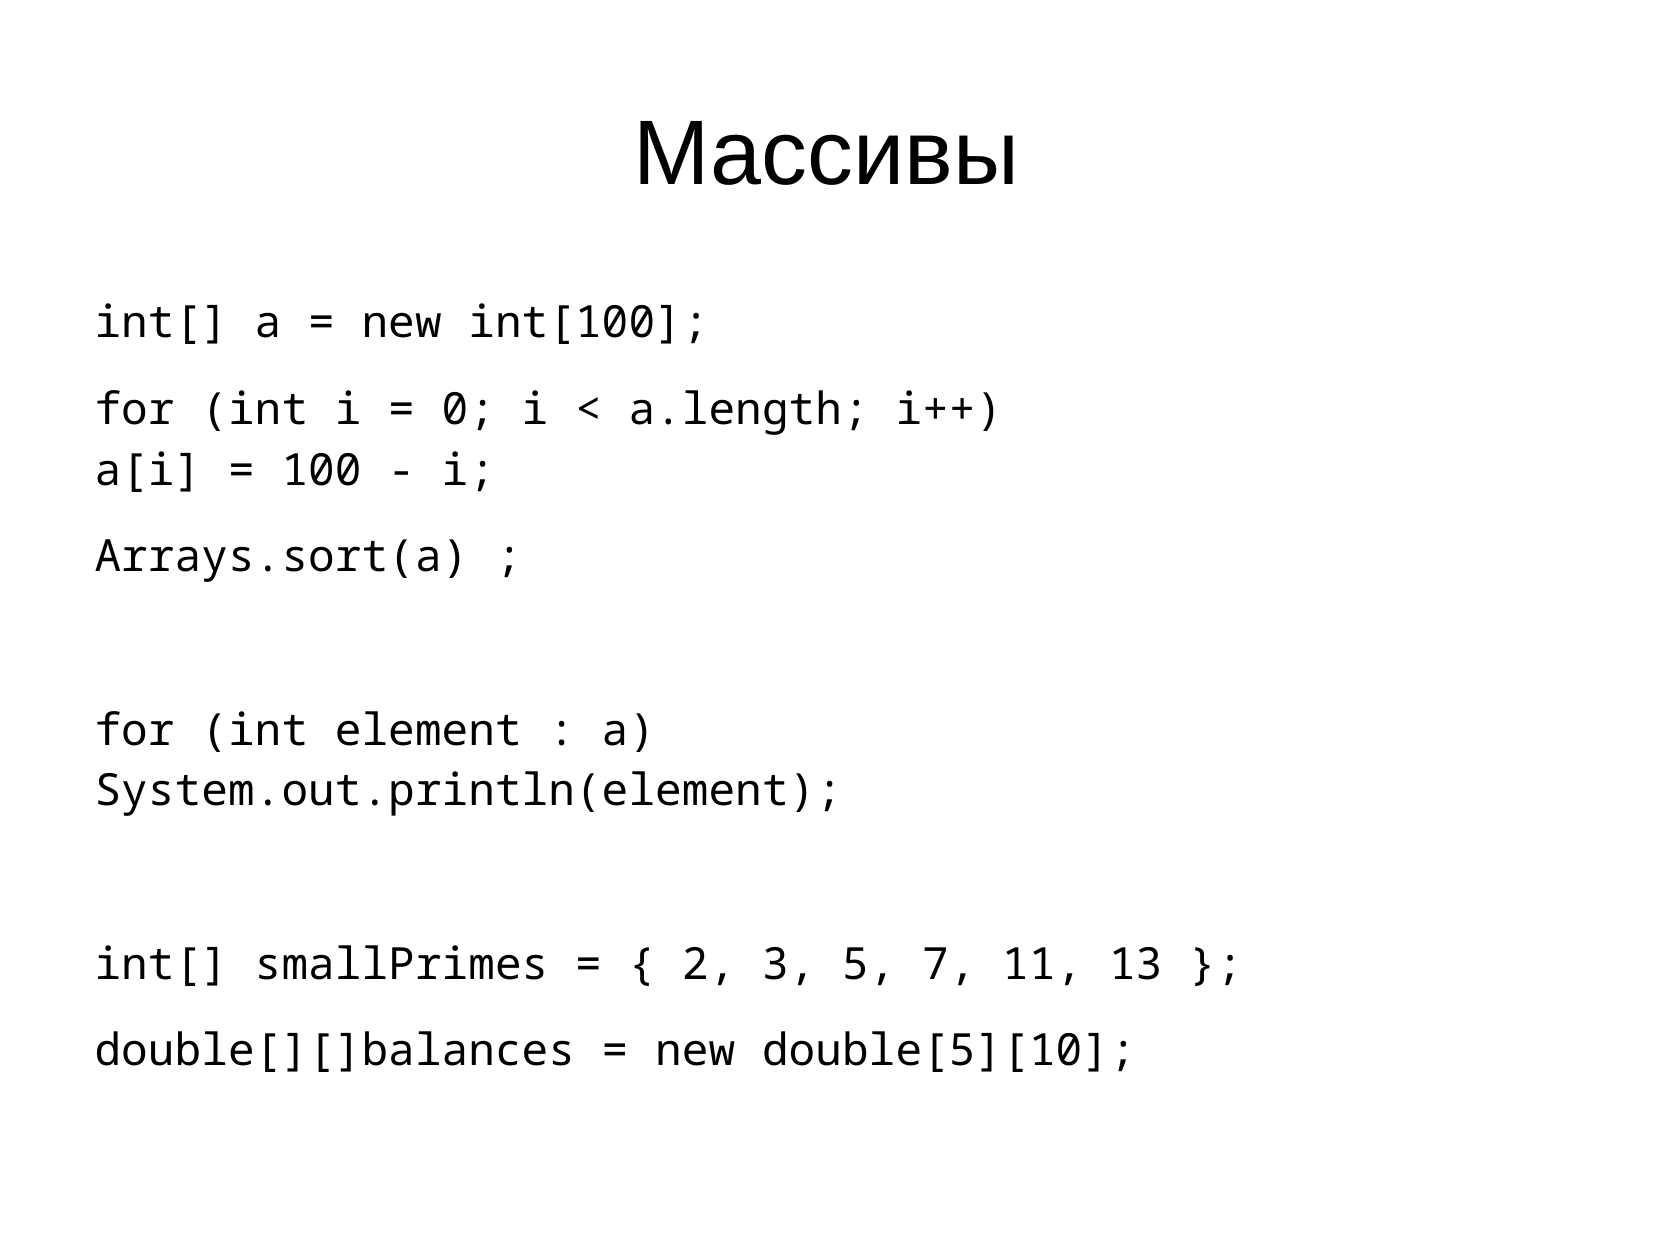

# Массивы
int[] a = new int[100];
for (int i = 0; i < a.length; i++)
	a[i] = 100 - i;
Arrays.sort(a) ;
for (int element : a)
	System.out.println(element);
int[] smallPrimes = { 2, 3, 5, 7, 11, 13 };
double[][]balances = new double[5][10];